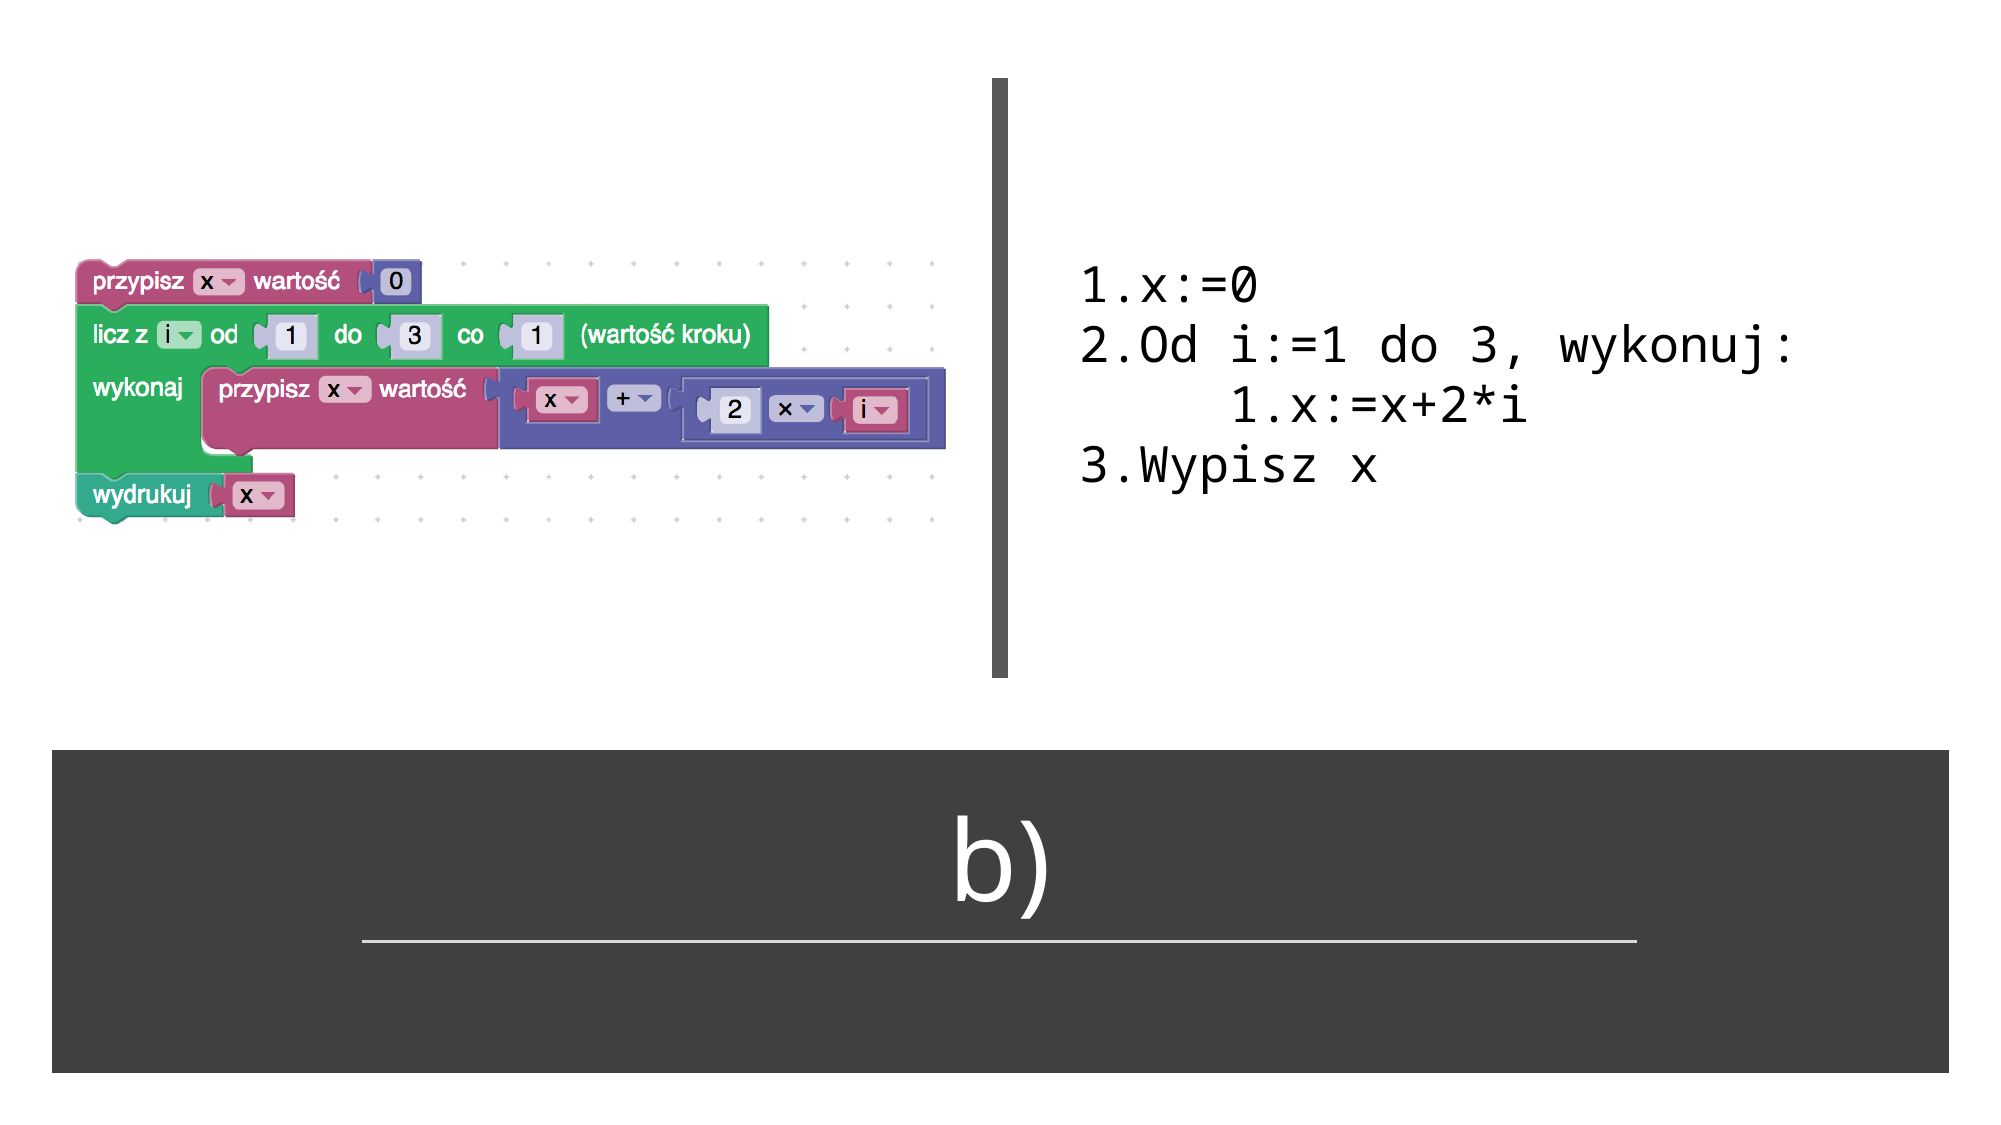

x:=0
Od i:=1 do 3, wykonuj:
x:=x+2*i
Wypisz x
# b)